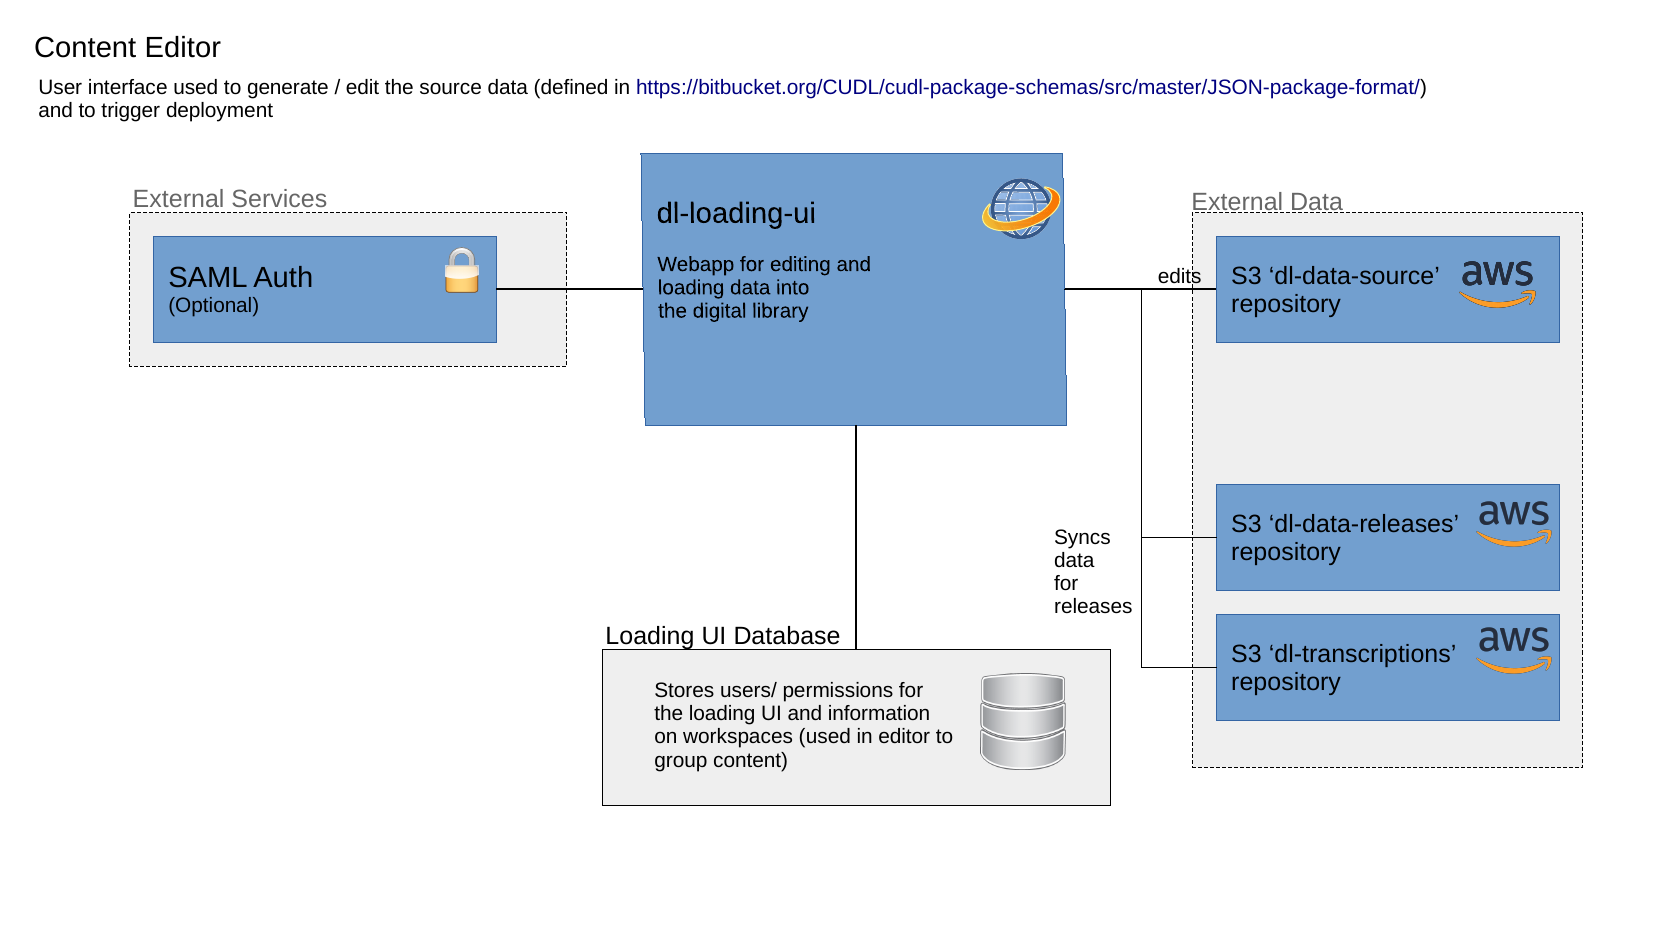

Content Editor
User interface used to generate / edit the source data (defined in https://bitbucket.org/CUDL/cudl-package-schemas/src/master/JSON-package-format/)
and to trigger deployment
dl-loading-ui
Webapp for editing and
loading data into
the digital library
External Services
External Data
SAML Auth
(Optional)
S3 ‘dl-data-source’
repository
edits
S3 ‘dl-data-releases’
repository
Syncs
data
for
releases
Loading UI Database
S3 ‘dl-transcriptions’
repository
Stores users/ permissions for
the loading UI and information
on workspaces (used in editor to
group content)